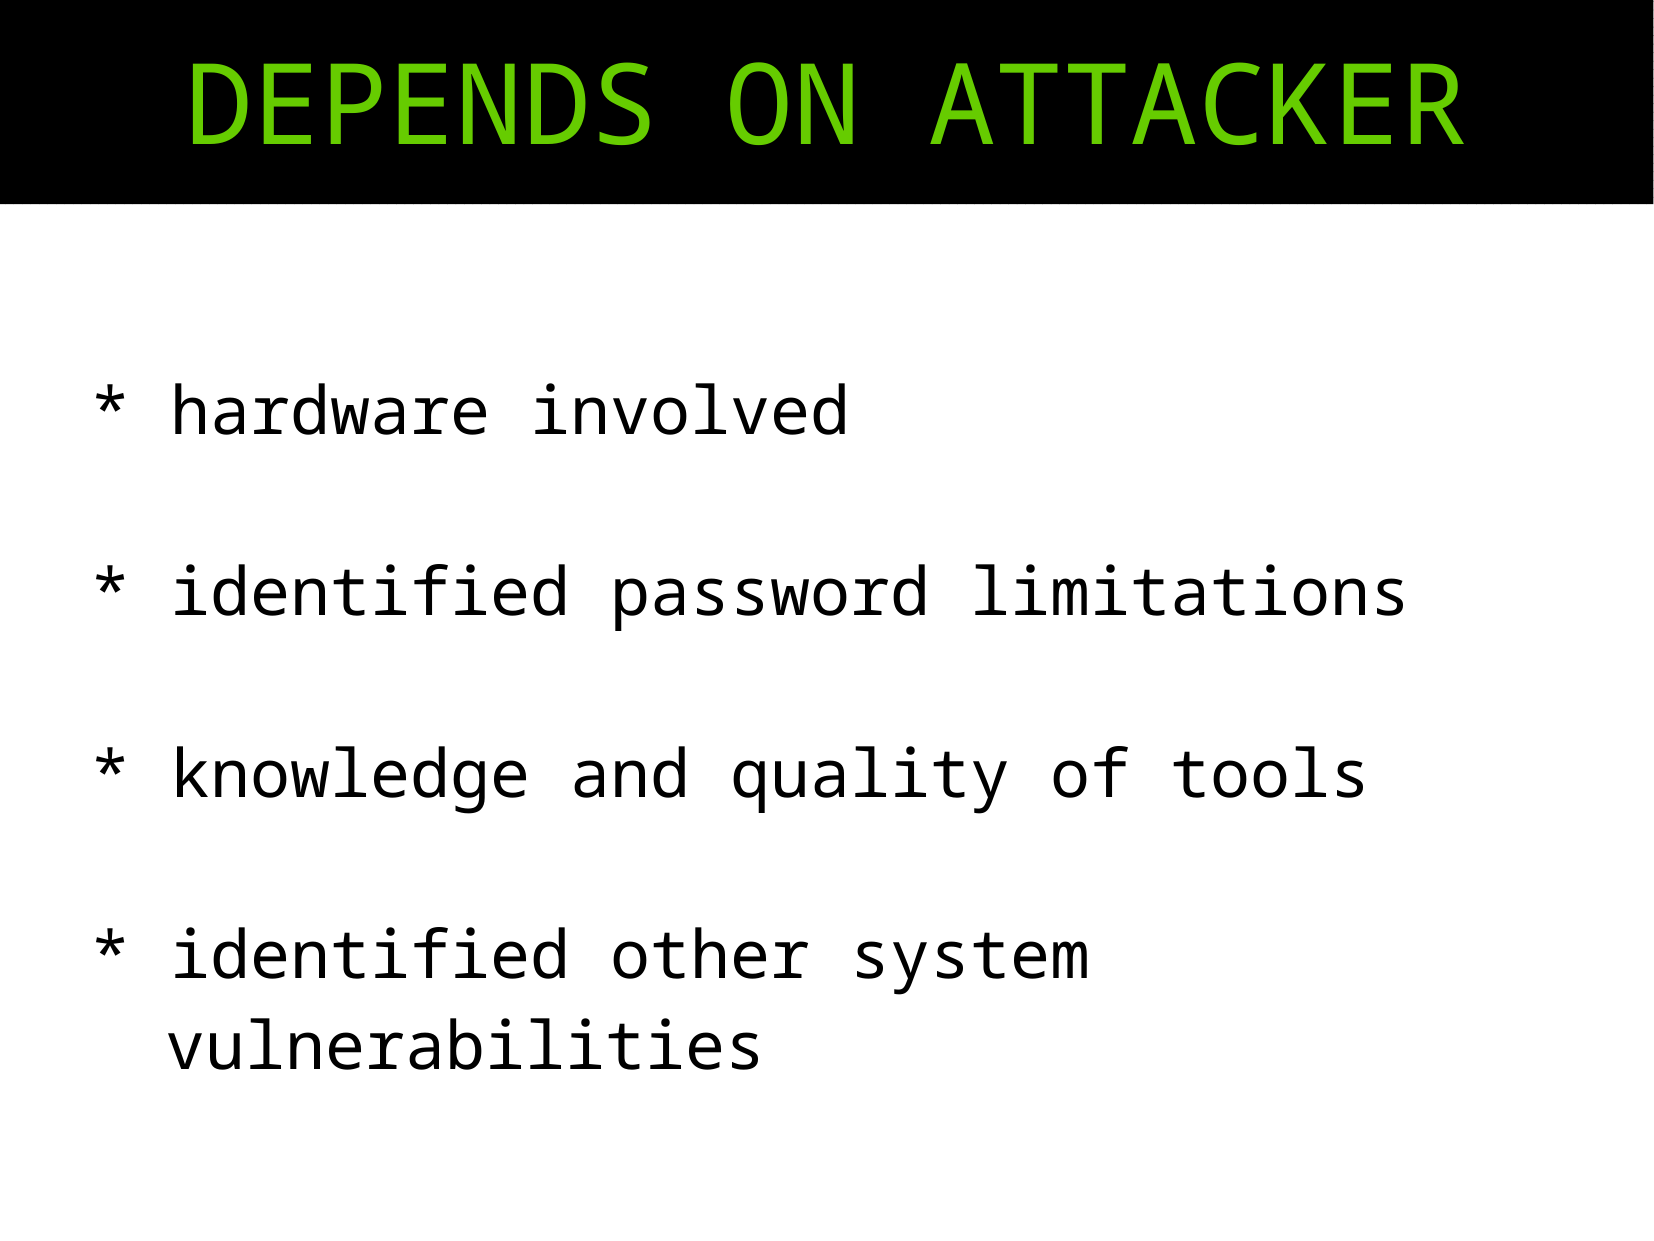

# DEPENDS ON ATTACKER
* hardware involved
* identified password limitations
* knowledge and quality of tools
* identified other system
	vulnerabilities